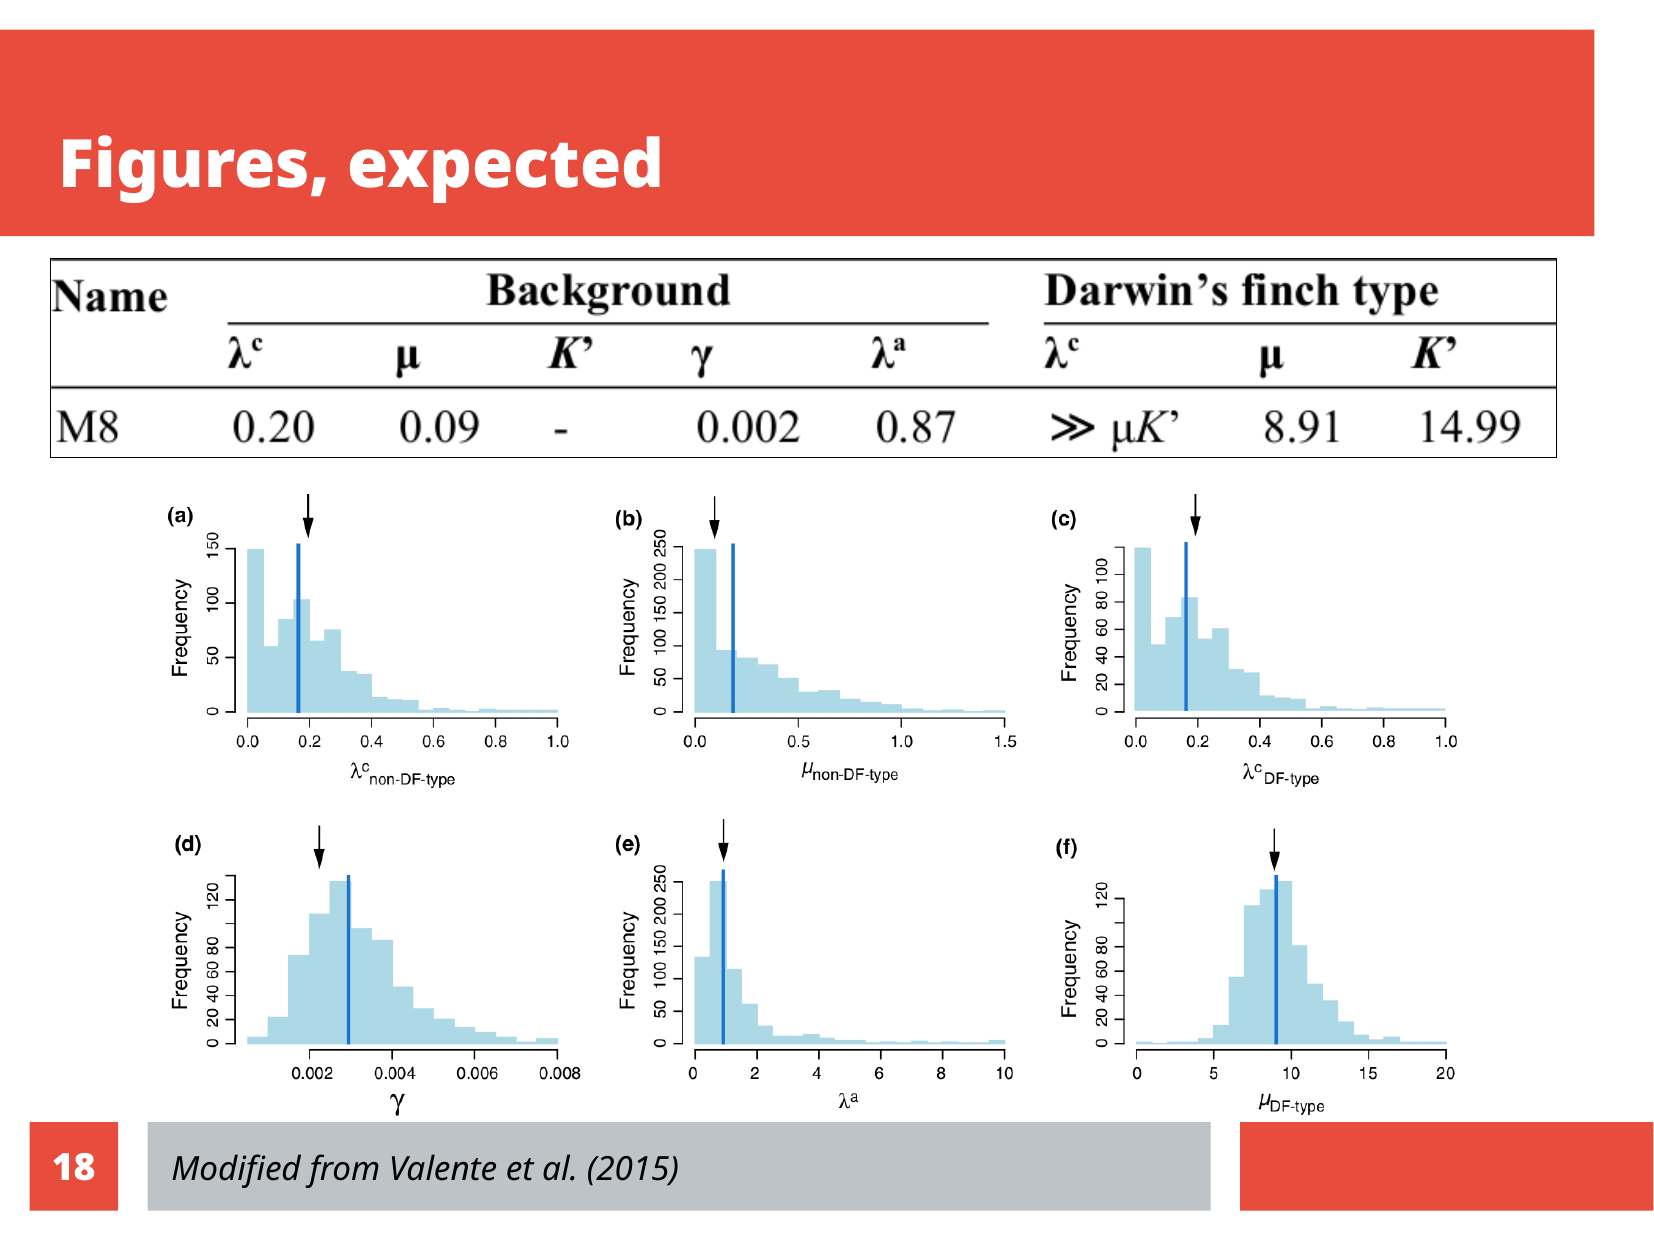

# Figures, expected
18
Modified from Valente et al. (2015)